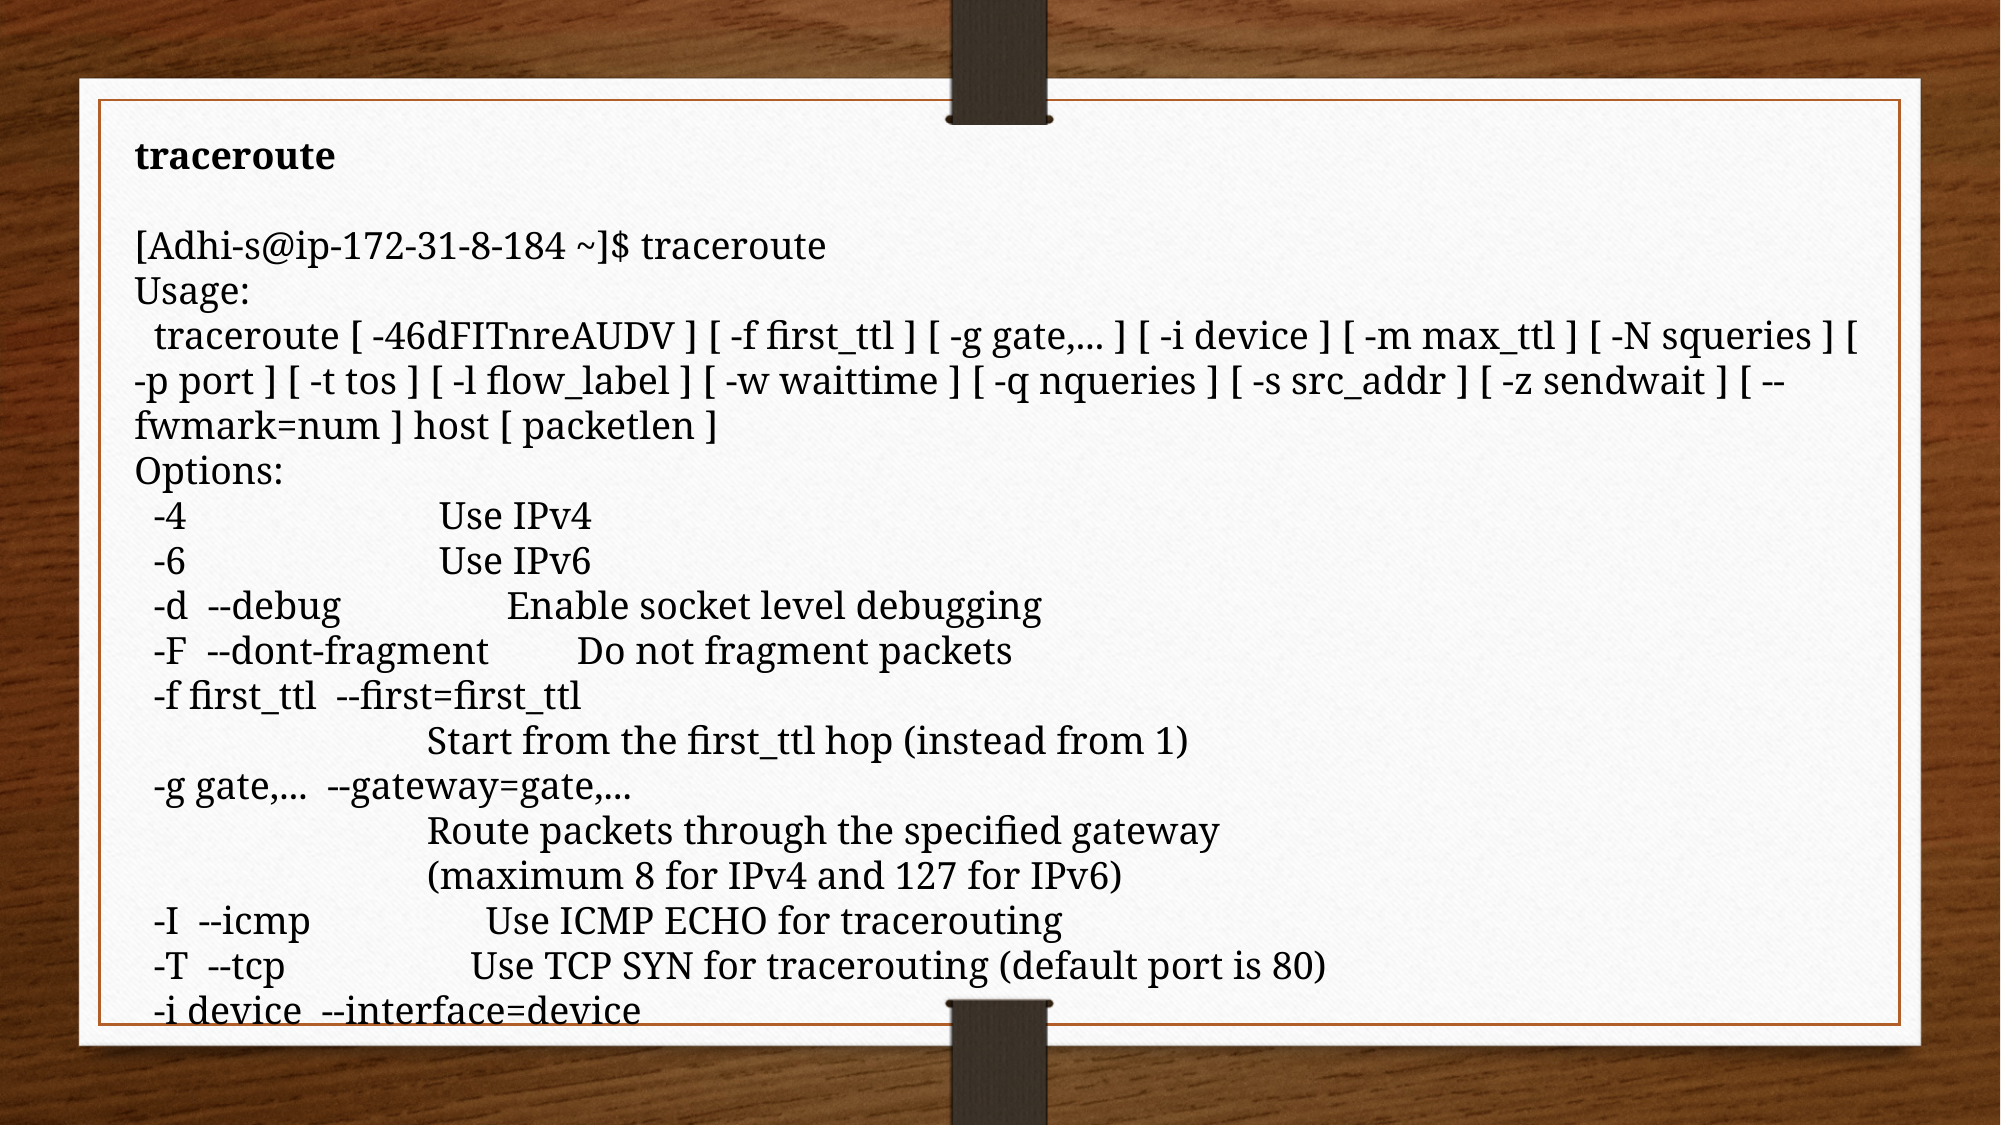

traceroute
[Adhi-s@ip-172-31-8-184 ~]$ traceroute
Usage:
  traceroute [ -46dFITnreAUDV ] [ -f first_ttl ] [ -g gate,... ] [ -i device ] [ -m max_ttl ] [ -N squeries ] [ -p port ] [ -t tos ] [ -l flow_label ] [ -w waittime ] [ -q nqueries ] [ -s src_addr ] [ -z sendwait ] [ --fwmark=num ] host [ packetlen ]
Options:
  -4                          Use IPv4
  -6                          Use IPv6
  -d  --debug                 Enable socket level debugging
  -F  --dont-fragment         Do not fragment packets
  -f first_ttl  --first=first_ttl
                              Start from the first_ttl hop (instead from 1)
  -g gate,...  --gateway=gate,...
                              Route packets through the specified gateway
                              (maximum 8 for IPv4 and 127 for IPv6)
  -I  --icmp                  Use ICMP ECHO for tracerouting
  -T  --tcp                   Use TCP SYN for tracerouting (default port is 80)
  -i device  --interface=device